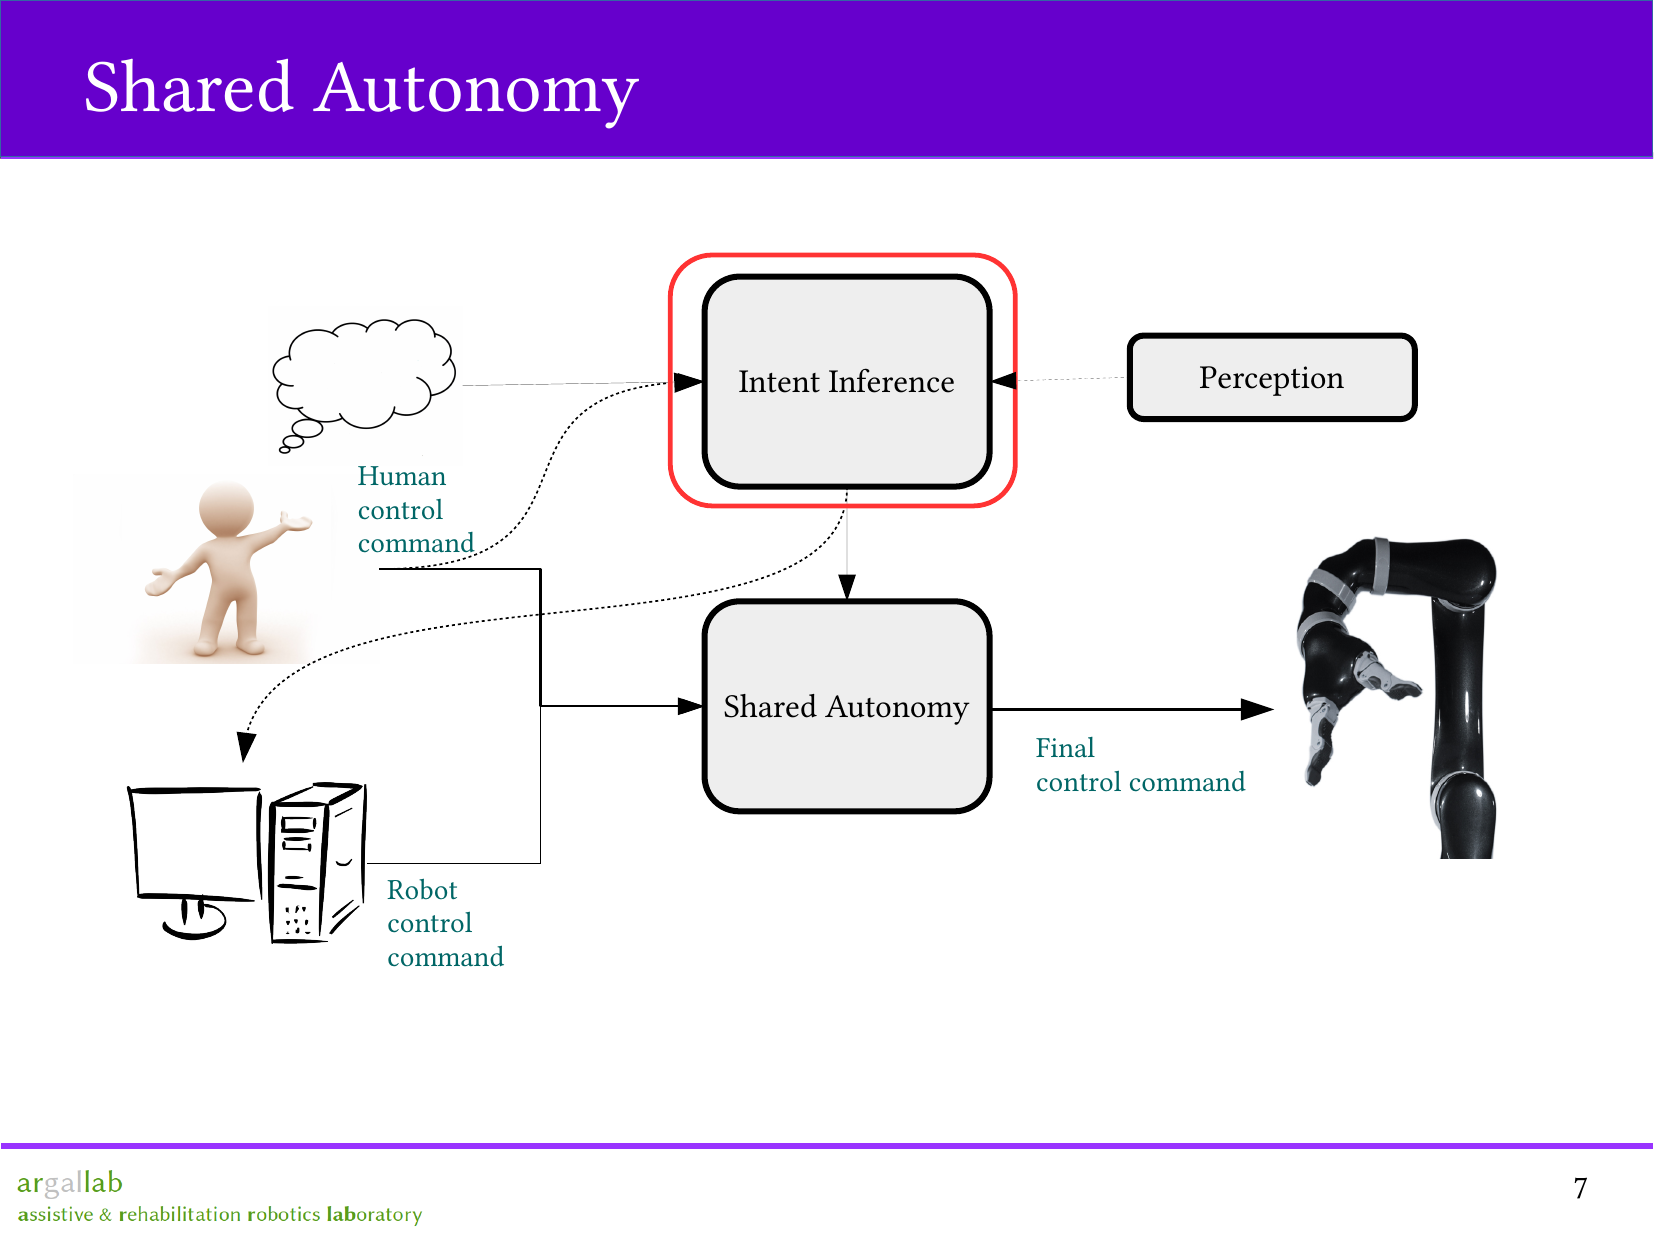

Shared Autonomy
Intent Inference
Perception
Human
control command
Shared Autonomy
Final
control command
Robot
control
command